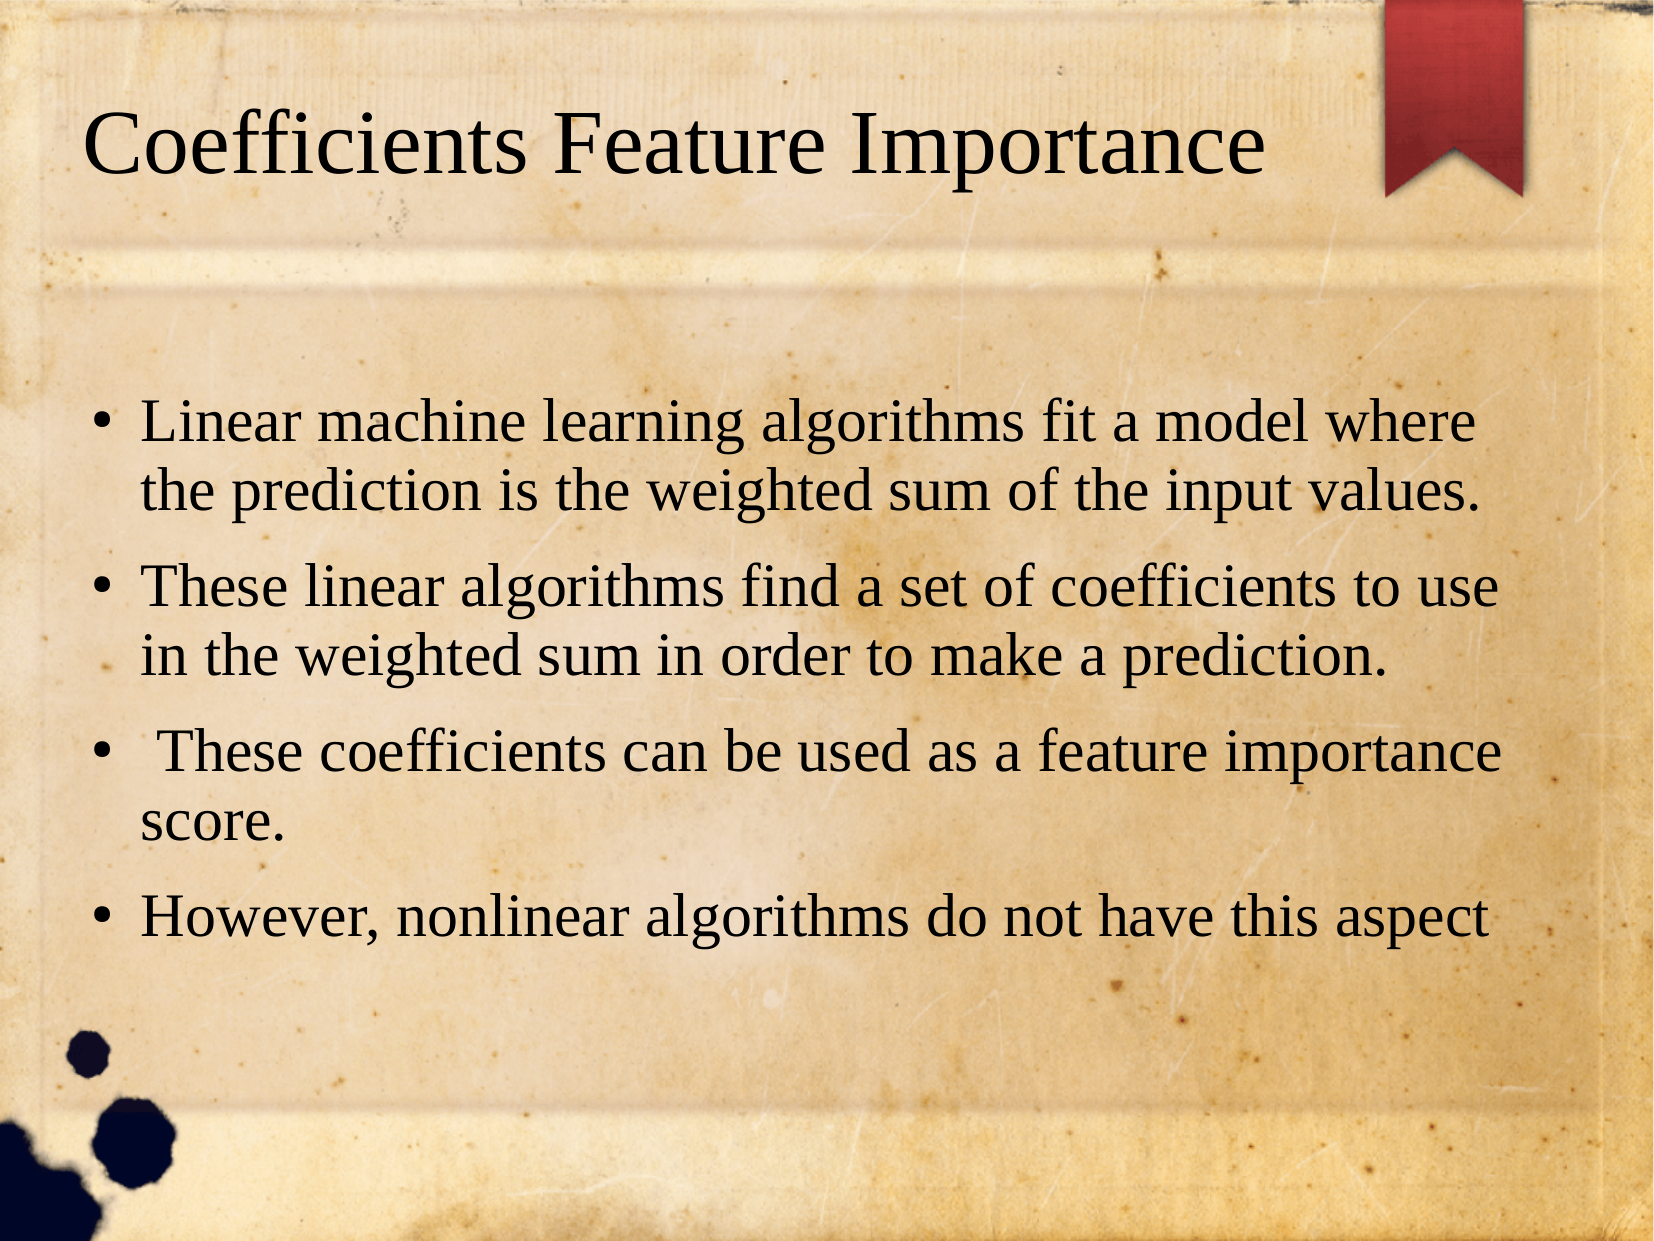

# Coefficients Feature Importance
Linear machine learning algorithms fit a model where the prediction is the weighted sum of the input values.
These linear algorithms find a set of coefficients to use in the weighted sum in order to make a prediction.
 These coefficients can be used as a feature importance score.
However, nonlinear algorithms do not have this aspect